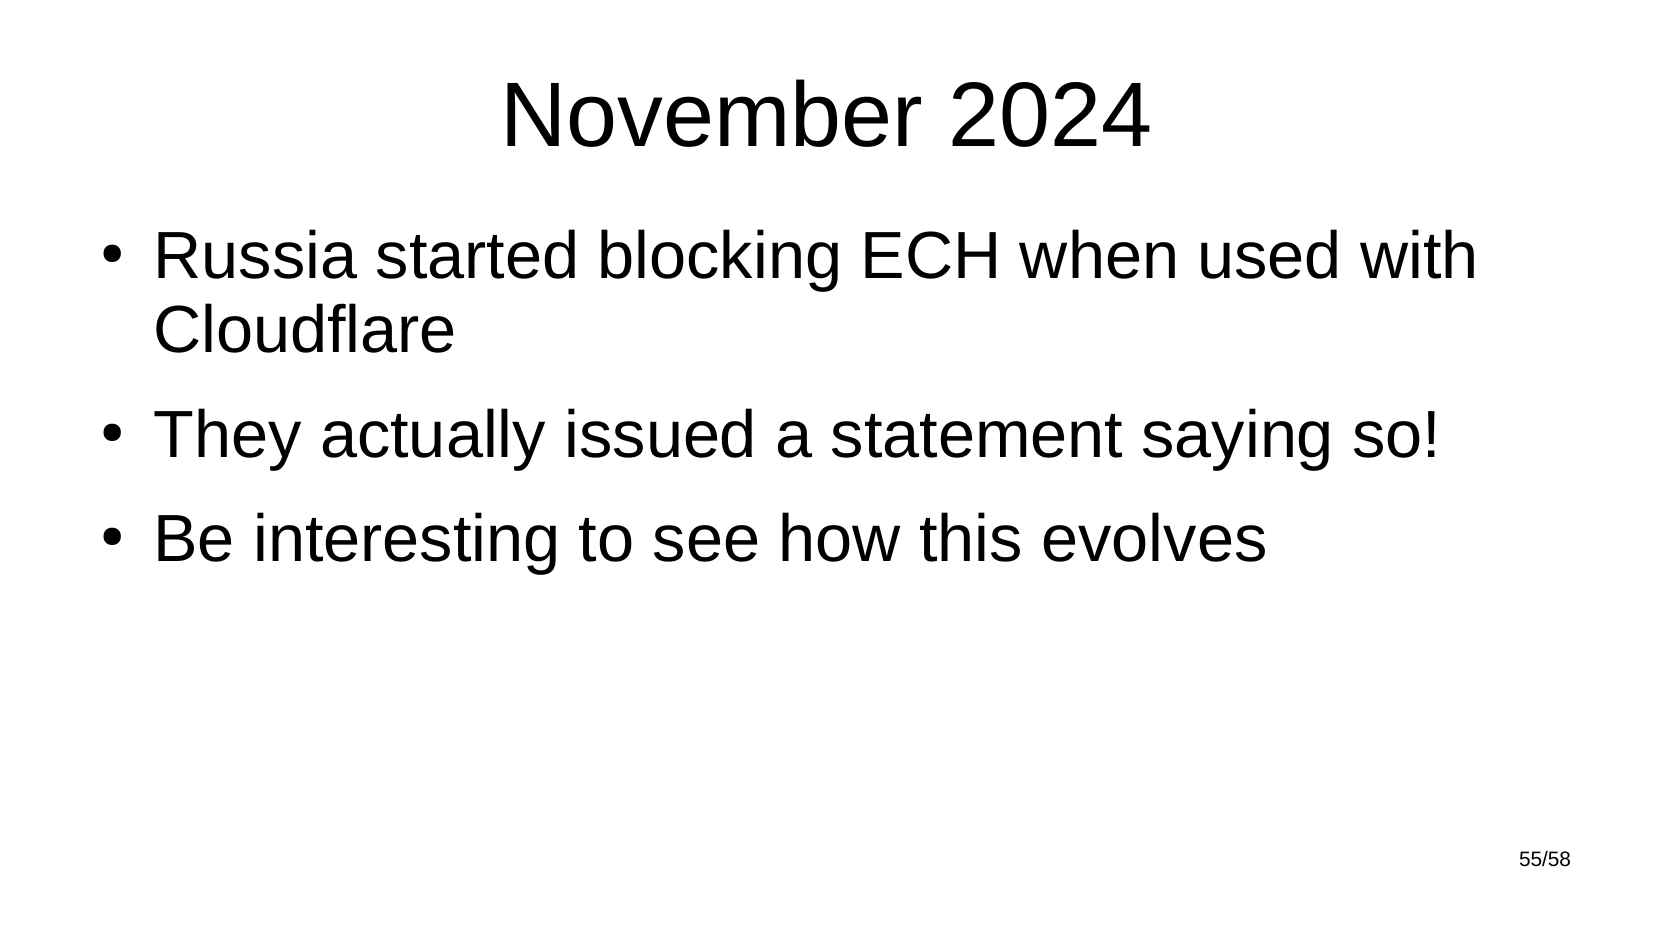

# November 2024
Russia started blocking ECH when used with Cloudflare
They actually issued a statement saying so!
Be interesting to see how this evolves
55